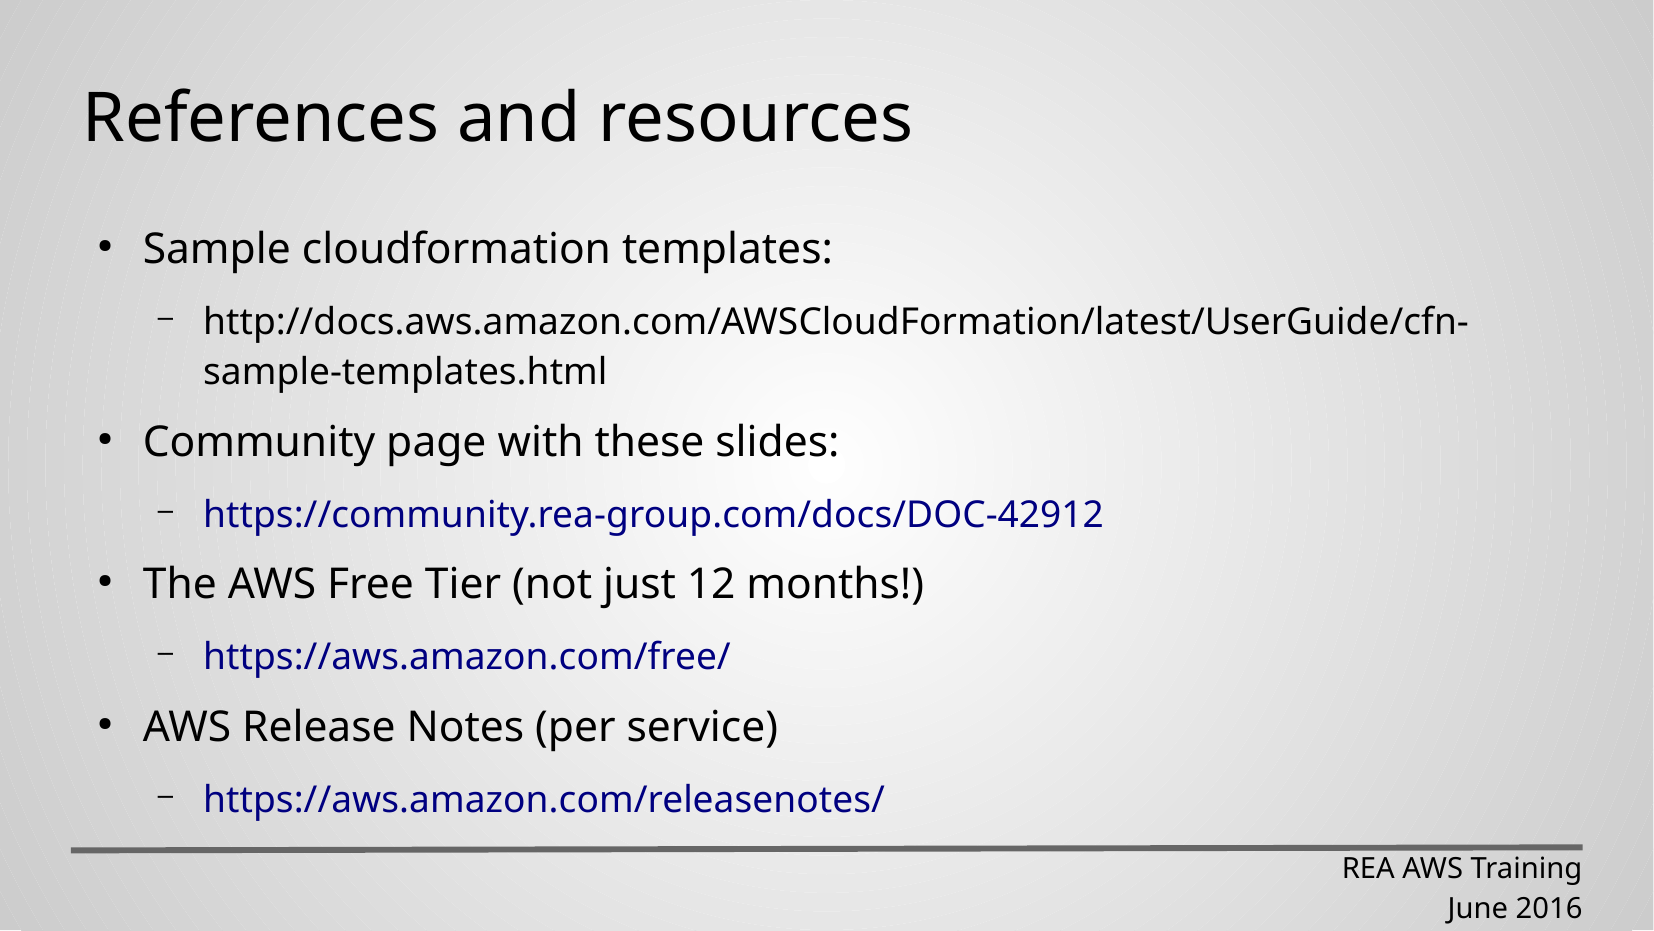

# References and resources
Sample cloudformation templates:
http://docs.aws.amazon.com/AWSCloudFormation/latest/UserGuide/cfn-sample-templates.html
Community page with these slides:
https://community.rea-group.com/docs/DOC-42912
The AWS Free Tier (not just 12 months!)
https://aws.amazon.com/free/
AWS Release Notes (per service)
https://aws.amazon.com/releasenotes/